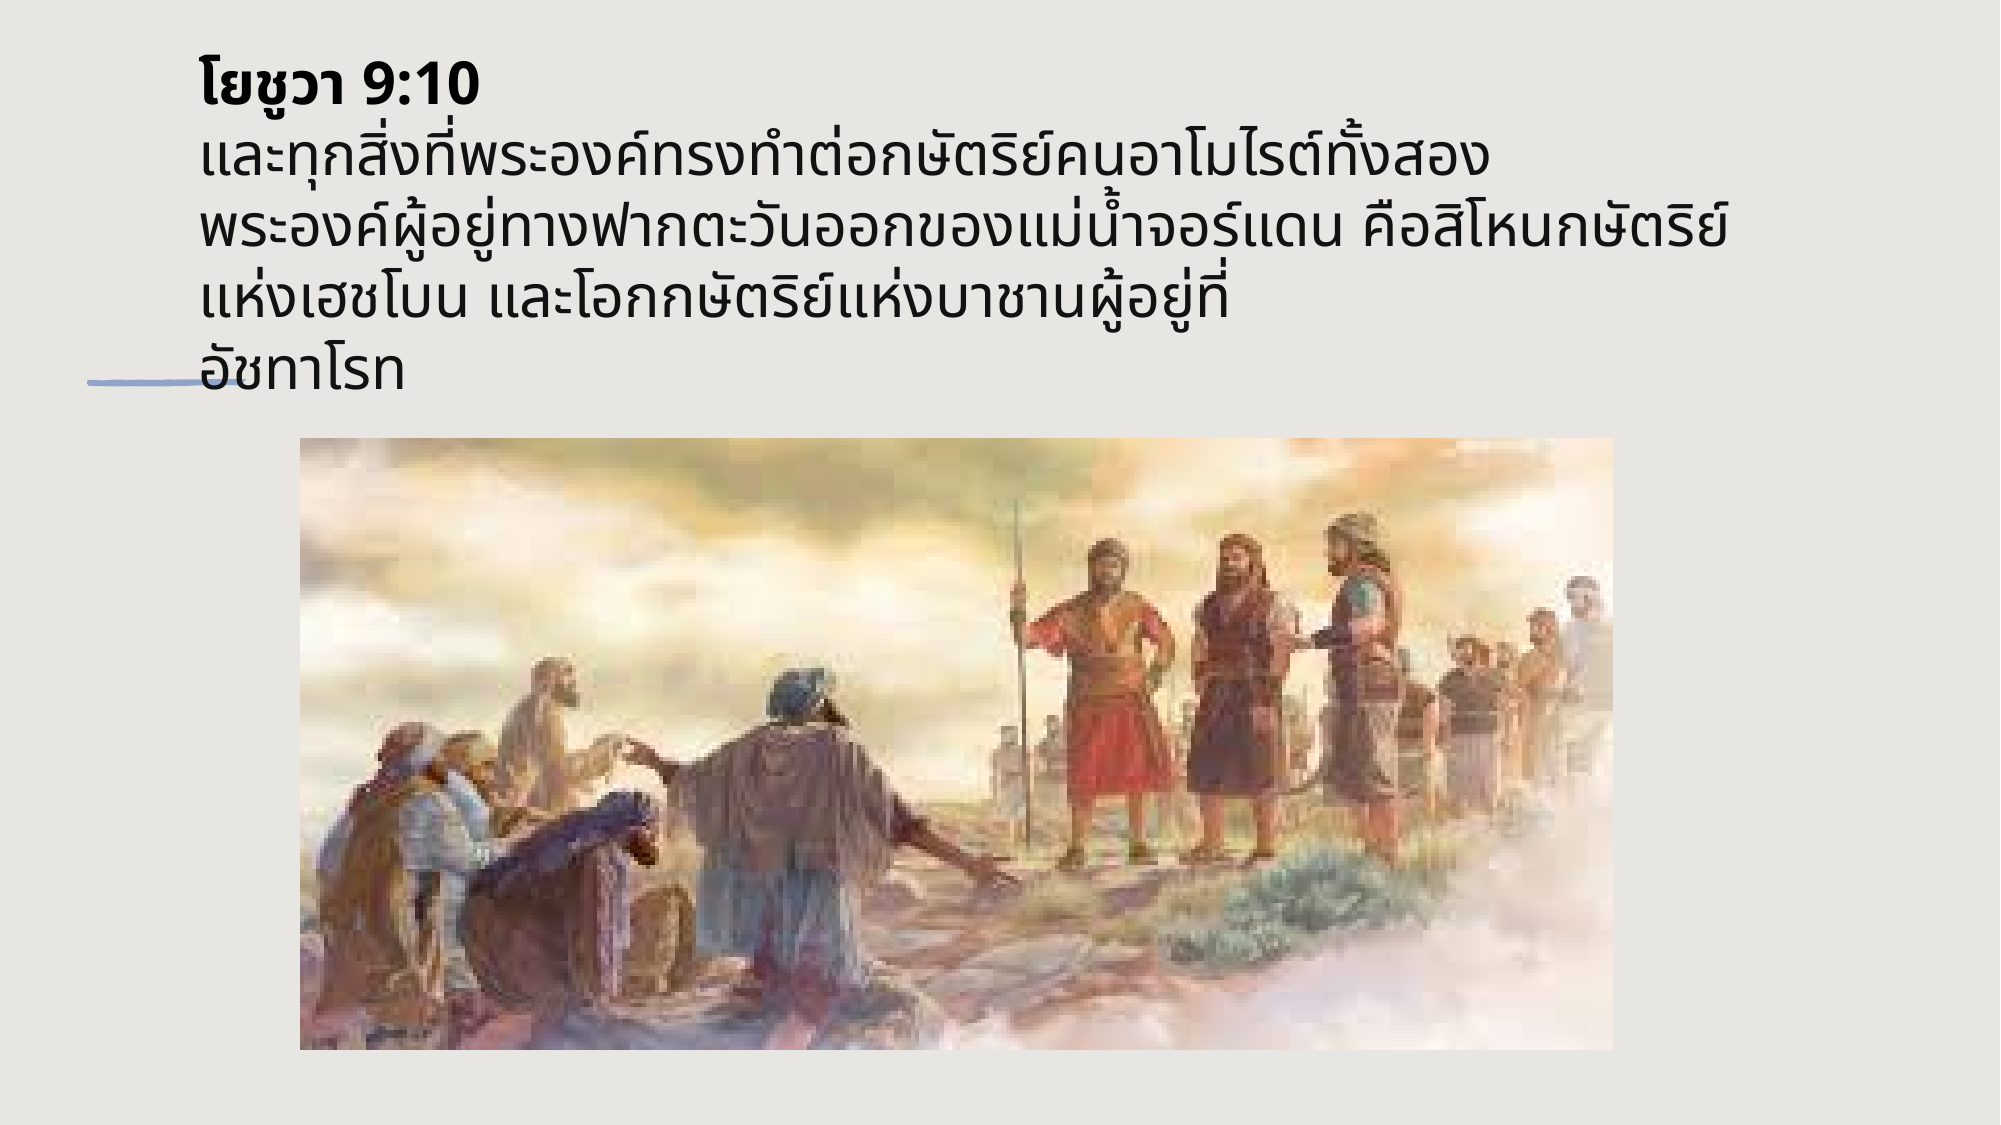

# โยชูวา 9:10
และทุกสิ่งที่พระองค์ทรงทำต่อกษัตริย์คนอาโมไรต์ทั้งสอง
พระองค์ผู้อยู่ทางฟากตะวันออกของแม่น้ำจอร์แดน คือสิโหนกษัตริย์แห่งเฮชโบน และโอกกษัตริย์แห่งบาชานผู้อยู่ที่
อัชทาโรท